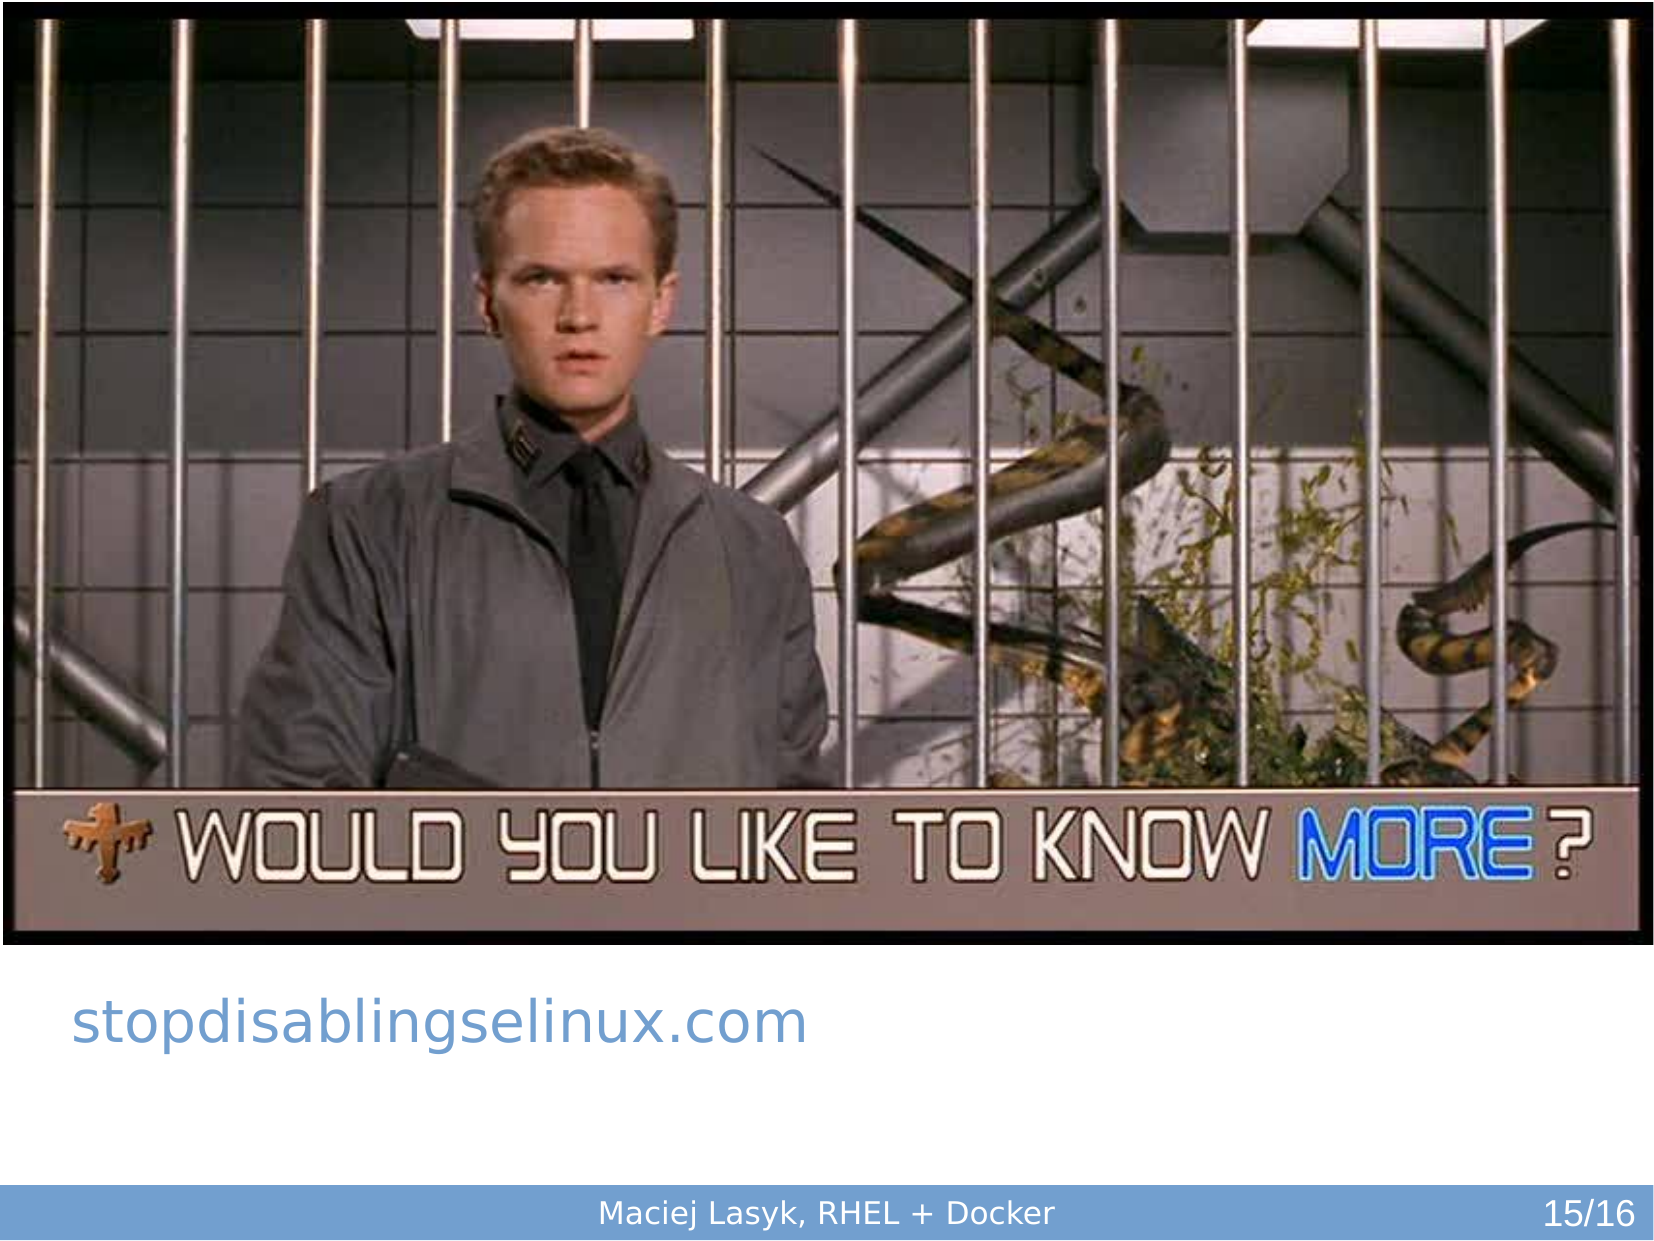

stopdisablingselinux.com
15/16
Maciej Lasyk, RHEL + Docker